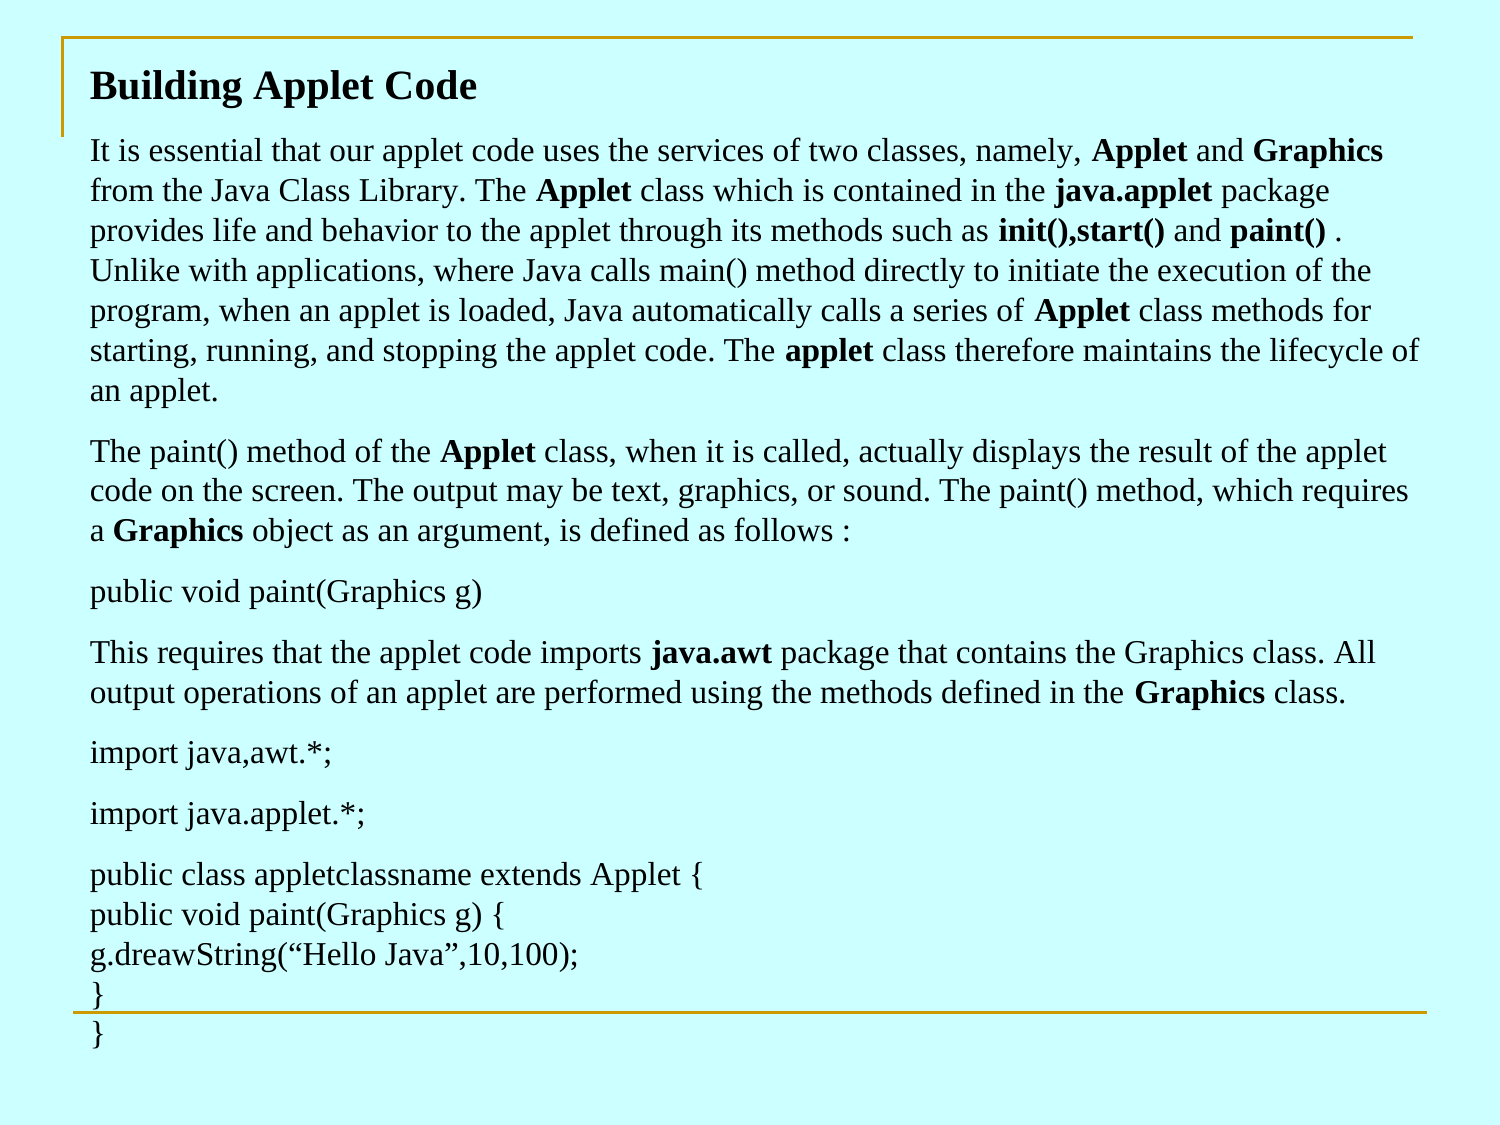

Building Applet Code
It is essential that our applet code uses the services of two classes, namely, Applet and Graphics from the Java Class Library. The Applet class which is contained in the java.applet package provides life and behavior to the applet through its methods such as init(),start() and paint() . Unlike with applications, where Java calls main() method directly to initiate the execution of the program, when an applet is loaded, Java automatically calls a series of Applet class methods for starting, running, and stopping the applet code. The applet class therefore maintains the lifecycle of an applet.
The paint() method of the Applet class, when it is called, actually displays the result of the applet code on the screen. The output may be text, graphics, or sound. The paint() method, which requires a Graphics object as an argument, is defined as follows :
public void paint(Graphics g)
This requires that the applet code imports java.awt package that contains the Graphics class. All output operations of an applet are performed using the methods defined in the Graphics class.
import java,awt.*;
import java.applet.*;
public class appletclassname extends Applet {
public void paint(Graphics g) {
g.dreawString(“Hello Java”,10,100);
}
}